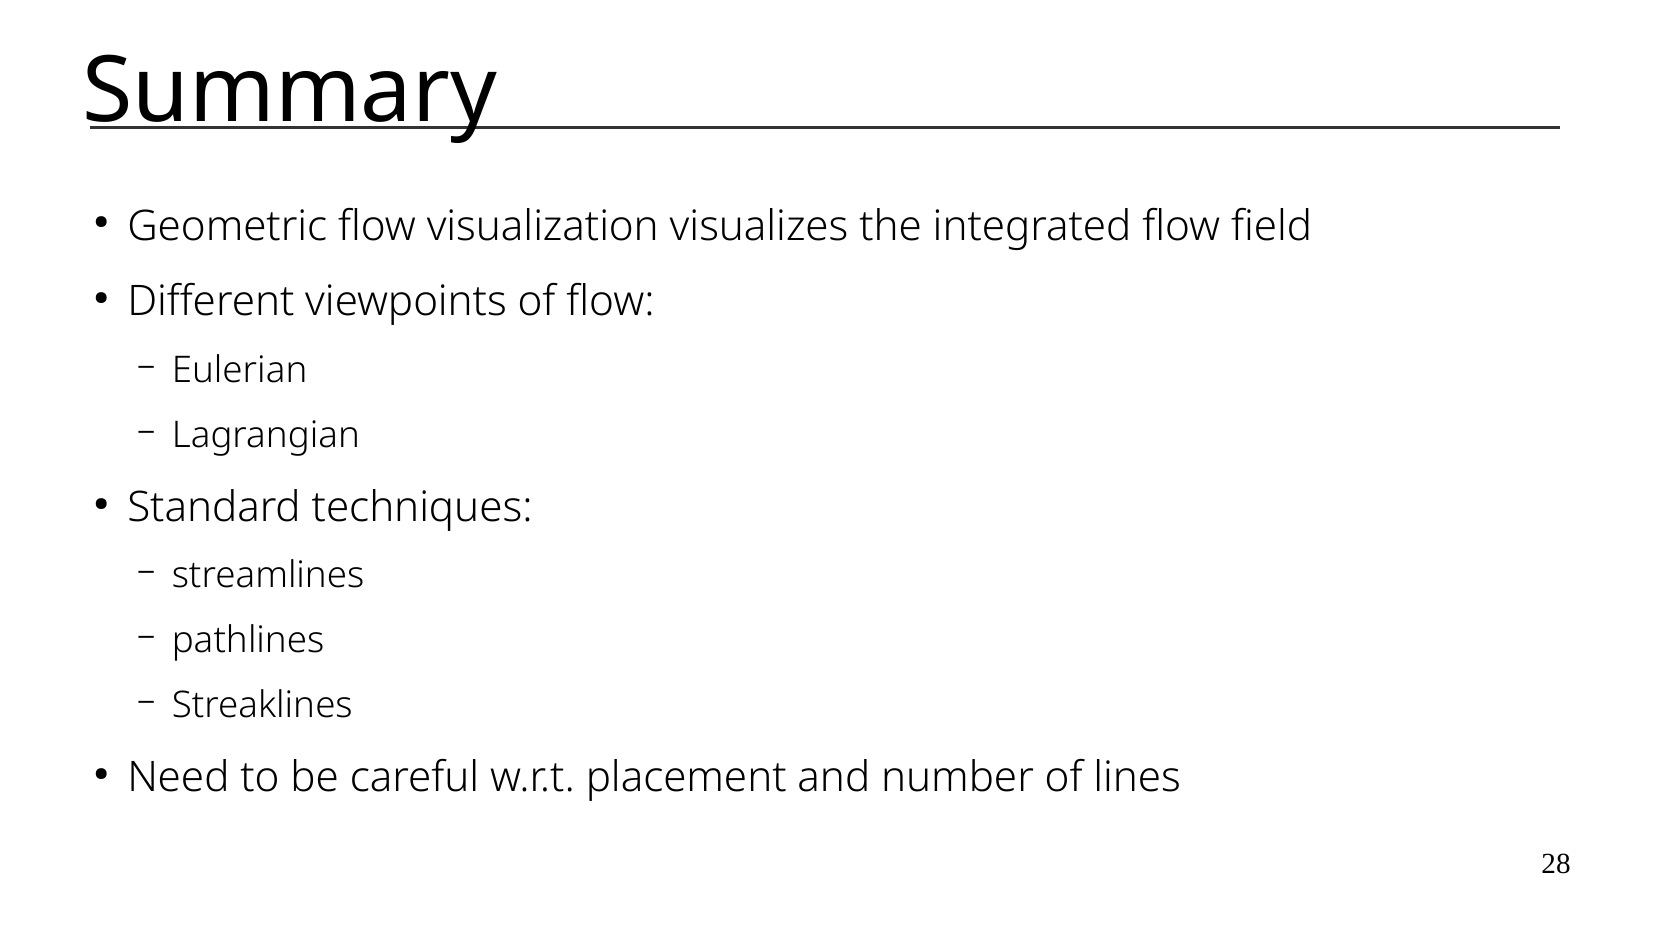

# Summary
Geometric flow visualization visualizes the integrated flow field
Different viewpoints of flow:
Eulerian
Lagrangian
Standard techniques:
streamlines
pathlines
Streaklines
Need to be careful w.r.t. placement and number of lines
28